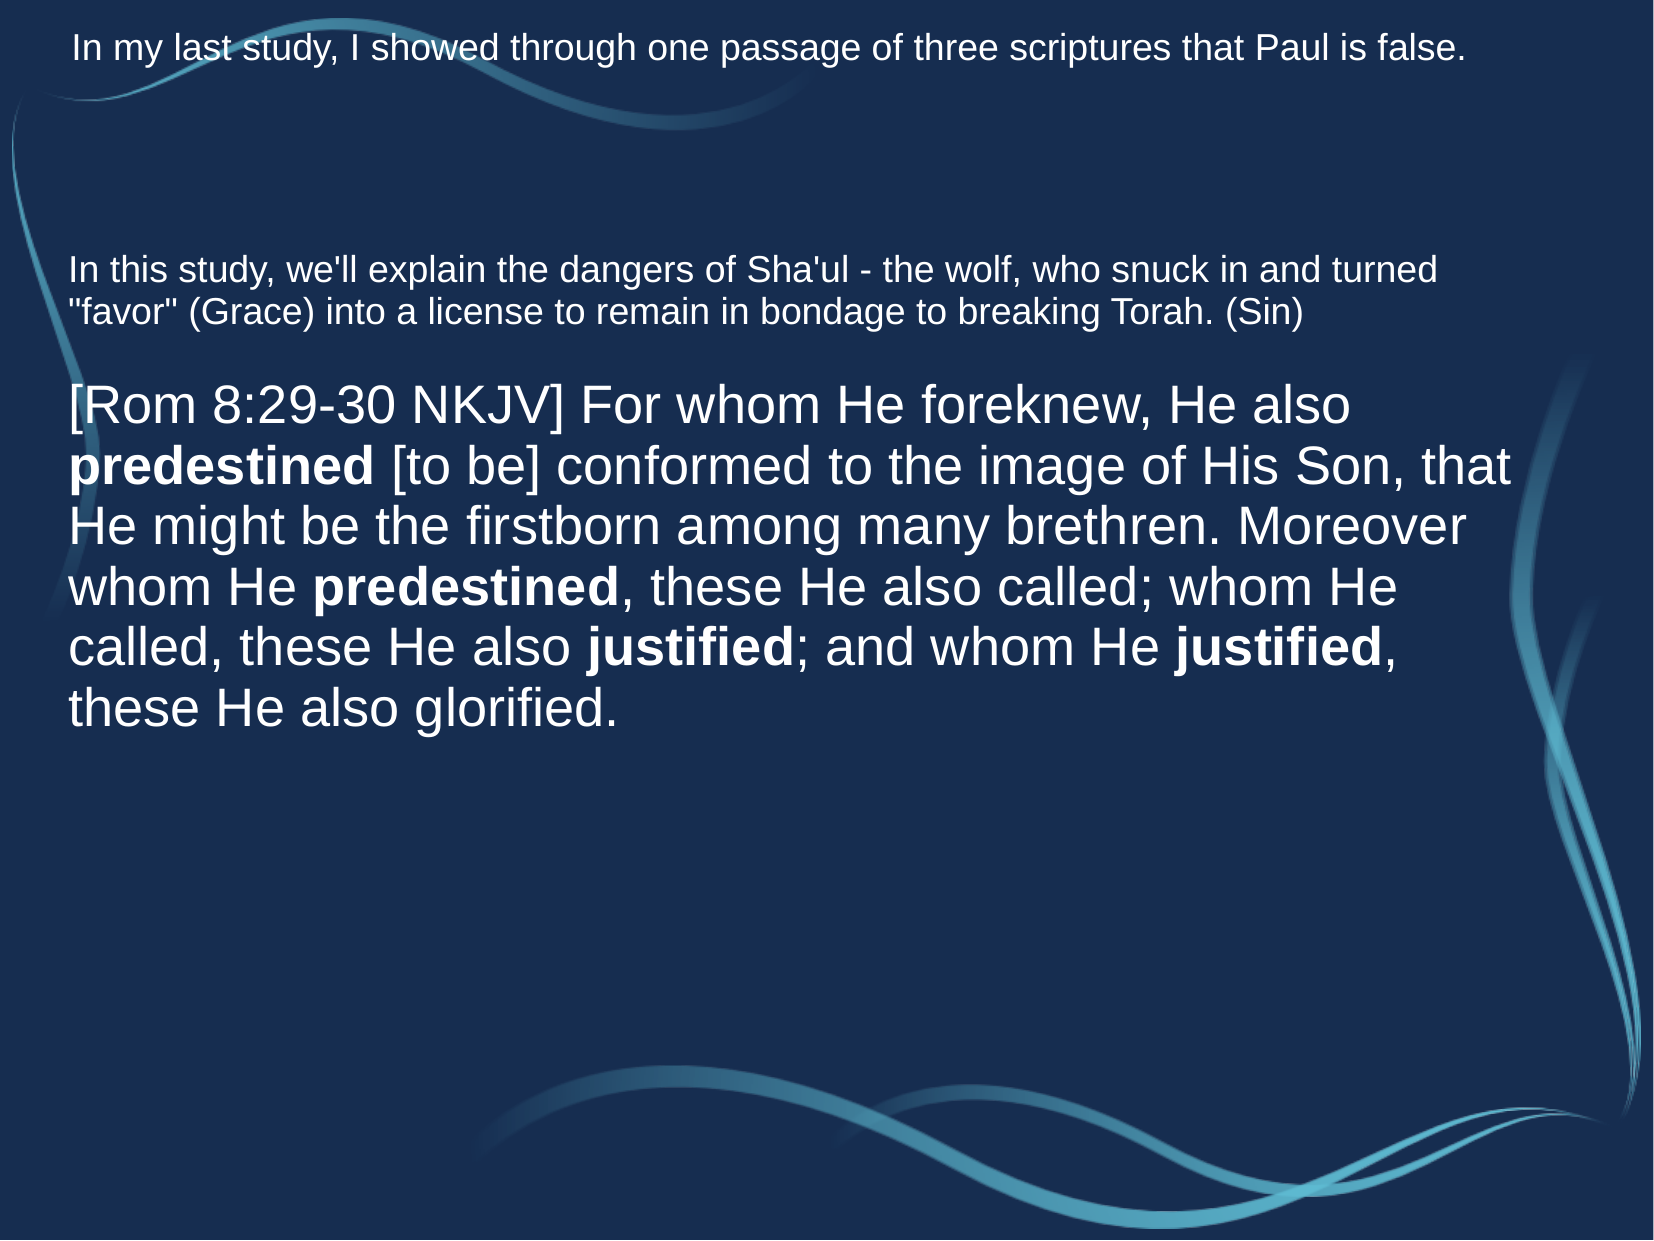

In my last study, I showed through one passage of three scriptures that Paul is false.
In this study, we'll explain the dangers of Sha'ul - the wolf, who snuck in and turned "favor" (Grace) into a license to remain in bondage to breaking Torah. (Sin)
[Rom 8:29-30 NKJV] For whom He foreknew, He also predestined [to be] conformed to the image of His Son, that He might be the firstborn among many brethren. Moreover whom He predestined, these He also called; whom He called, these He also justified; and whom He justified, these He also glorified.